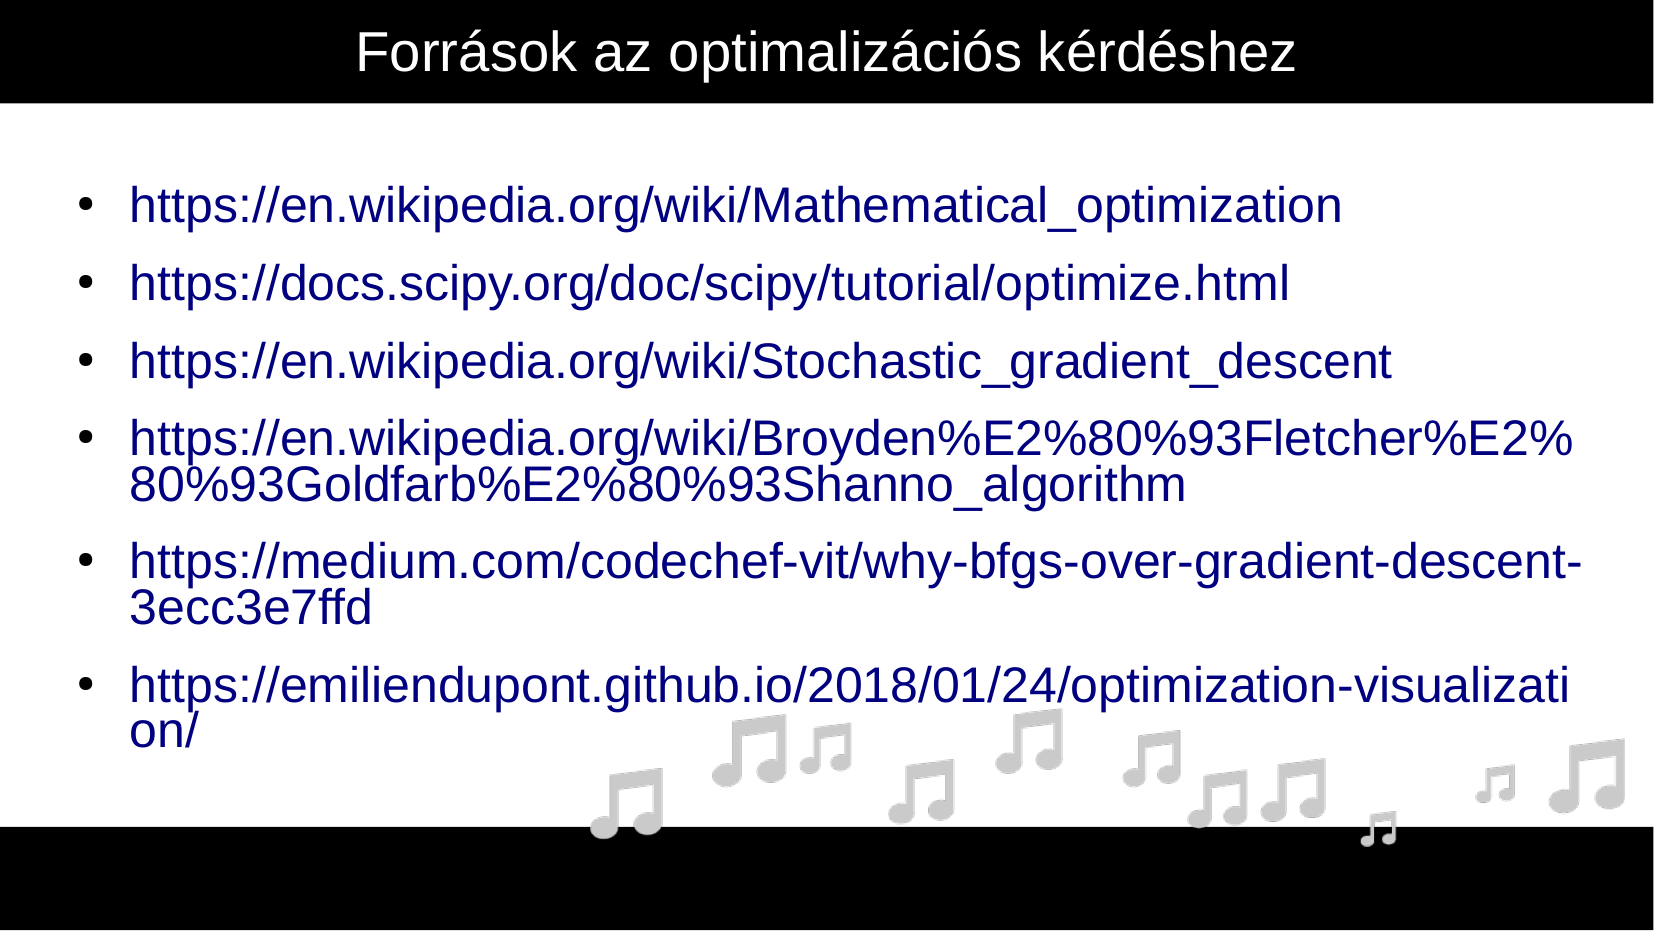

# Források az optimalizációs kérdéshez
https://en.wikipedia.org/wiki/Mathematical_optimization
https://docs.scipy.org/doc/scipy/tutorial/optimize.html
https://en.wikipedia.org/wiki/Stochastic_gradient_descent
https://en.wikipedia.org/wiki/Broyden%E2%80%93Fletcher%E2%80%93Goldfarb%E2%80%93Shanno_algorithm
https://medium.com/codechef-vit/why-bfgs-over-gradient-descent-3ecc3e7ffd
https://emiliendupont.github.io/2018/01/24/optimization-visualization/